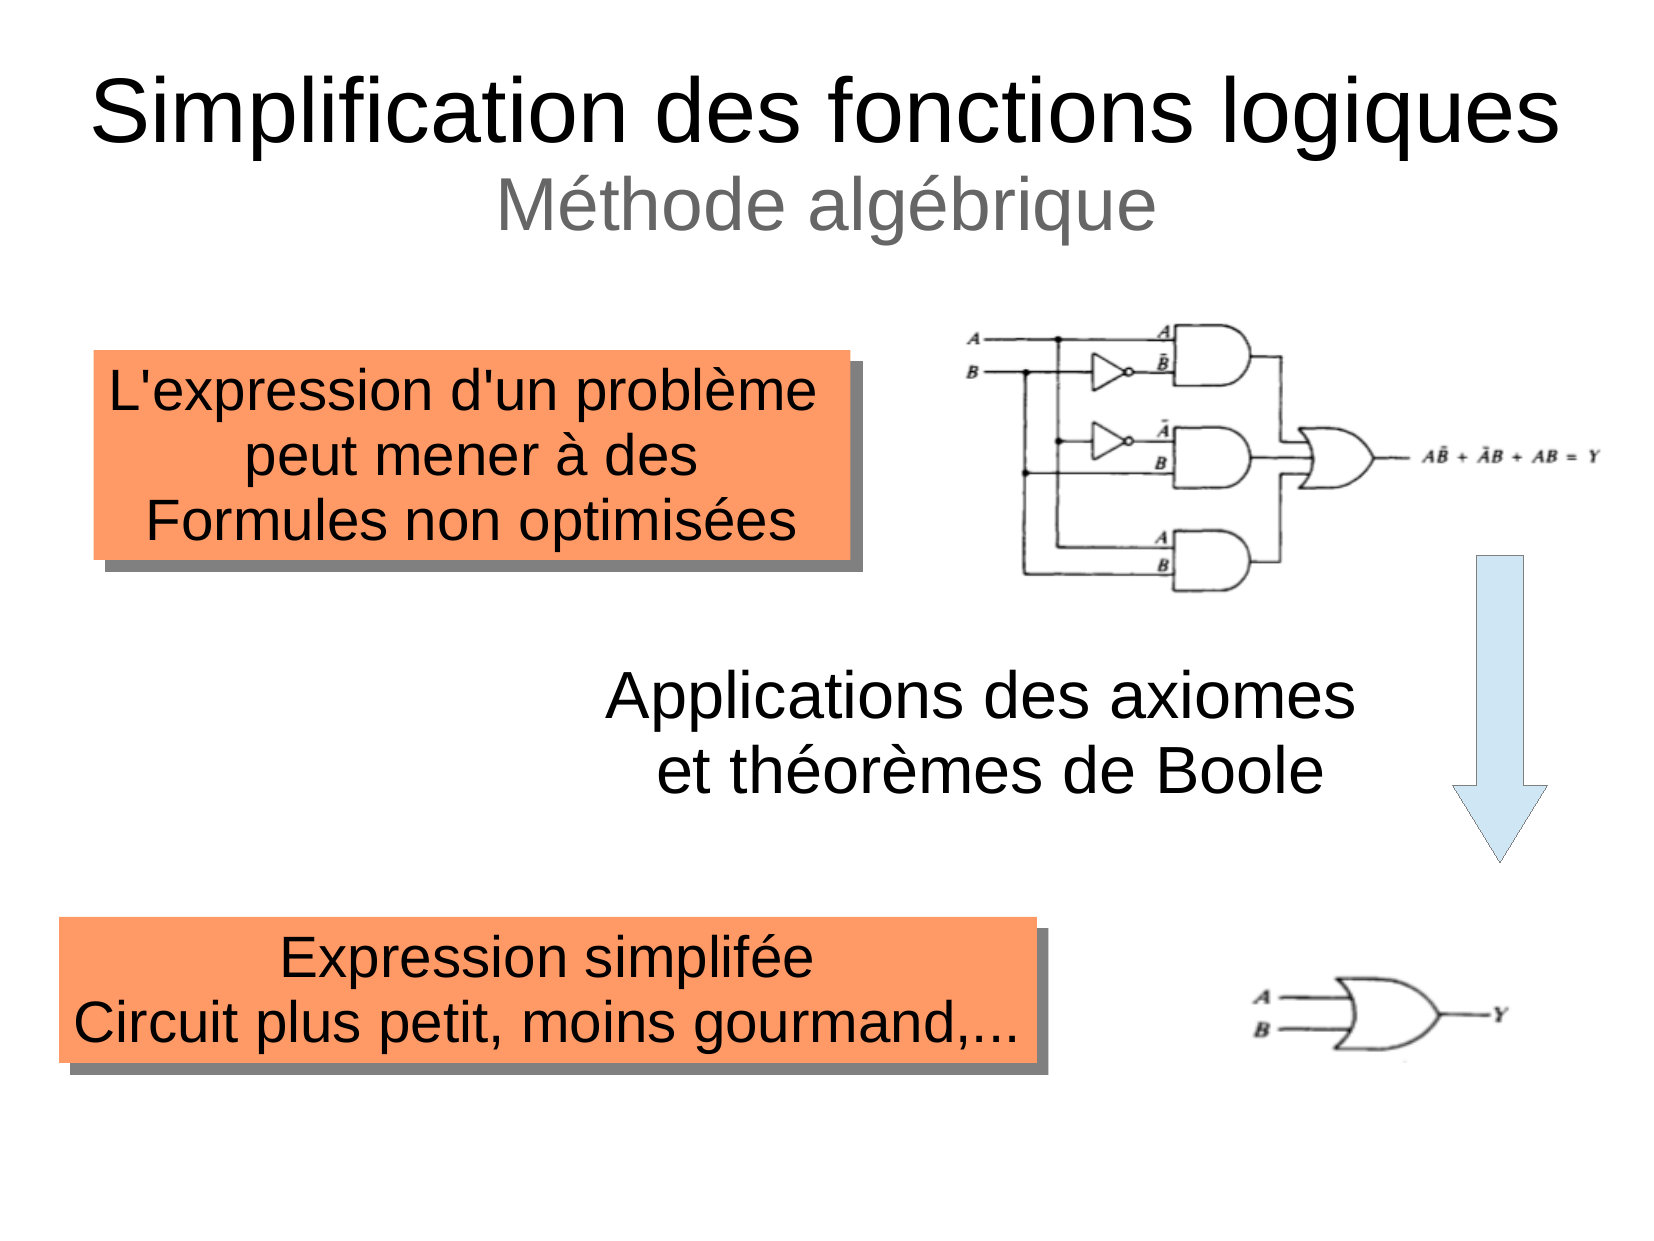

# Simplification des fonctions logiques Méthode algébrique
L'expression d'un problème
peut mener à des
Formules non optimisées
Applications des axiomes
et théorèmes de Boole
Expression simplifée
Circuit plus petit, moins gourmand,...